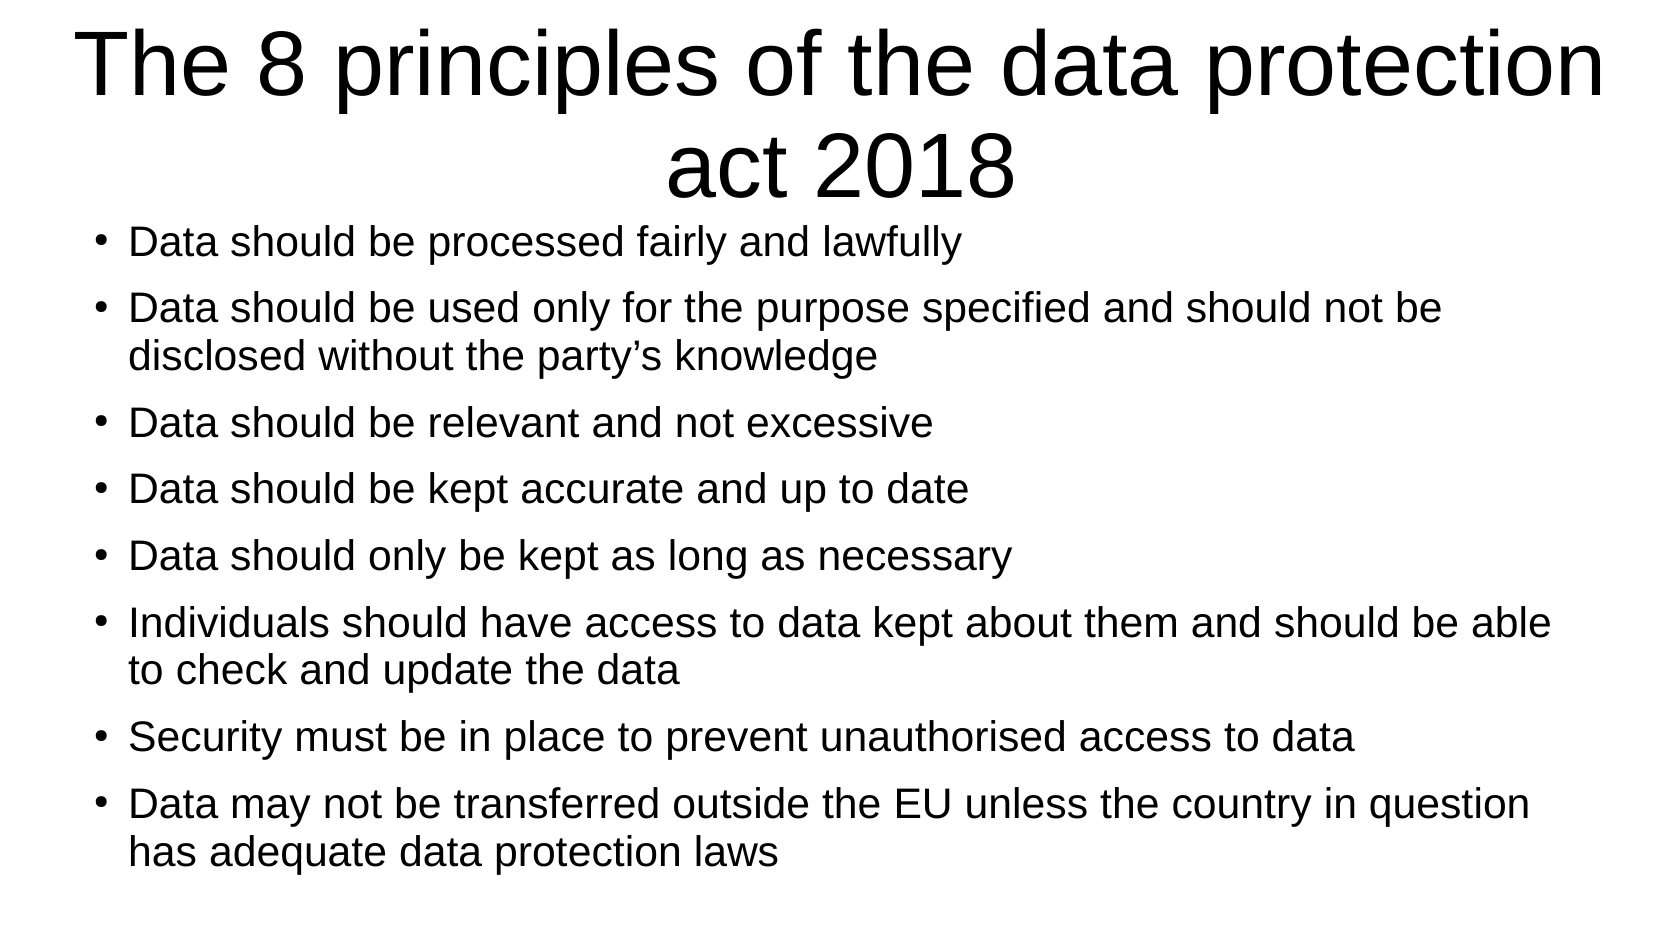

# The 8 principles of the data protection act 2018
Data should be processed fairly and lawfully
Data should be used only for the purpose specified and should not be disclosed without the party’s knowledge
Data should be relevant and not excessive
Data should be kept accurate and up to date
Data should only be kept as long as necessary
Individuals should have access to data kept about them and should be able to check and update the data
Security must be in place to prevent unauthorised access to data
Data may not be transferred outside the EU unless the country in question has adequate data protection laws